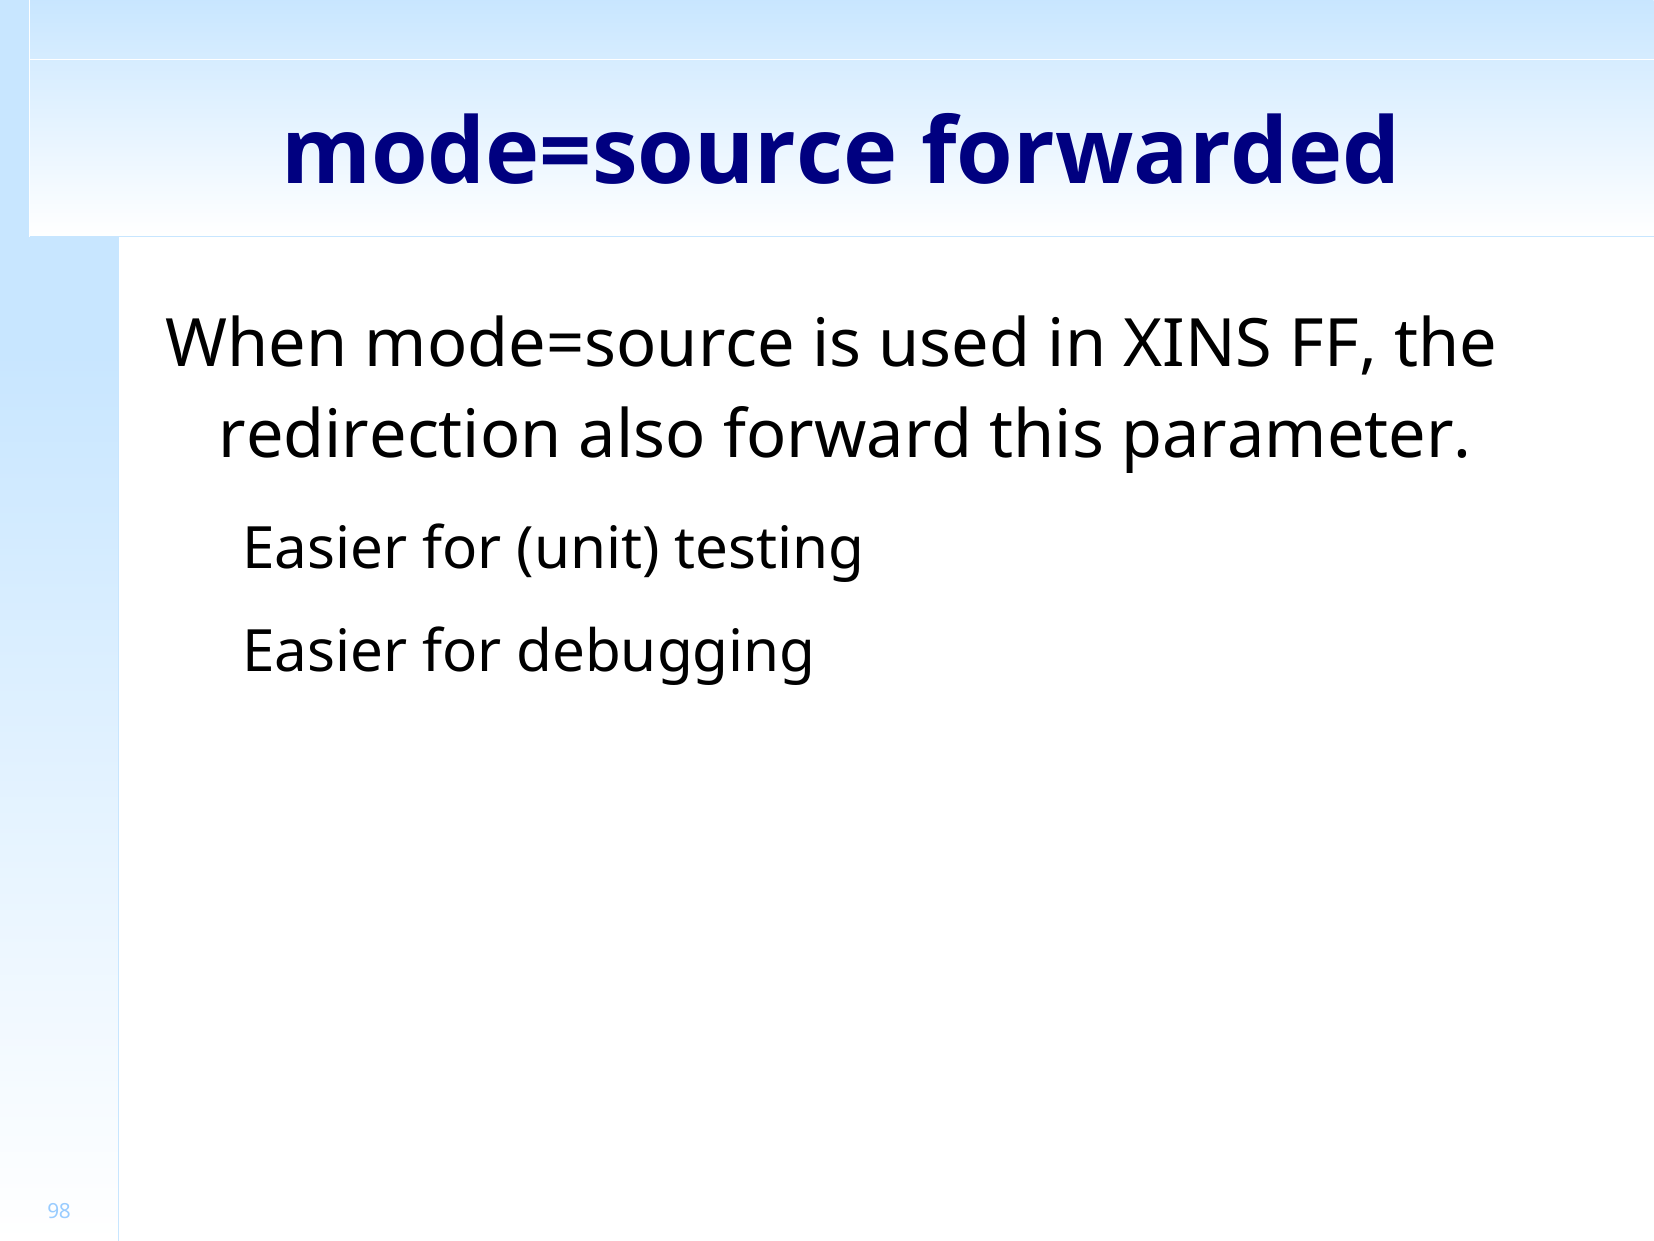

# mode=source forwarded
When mode=source is used in XINS FF, the redirection also forward this parameter.
Easier for (unit) testing
Easier for debugging